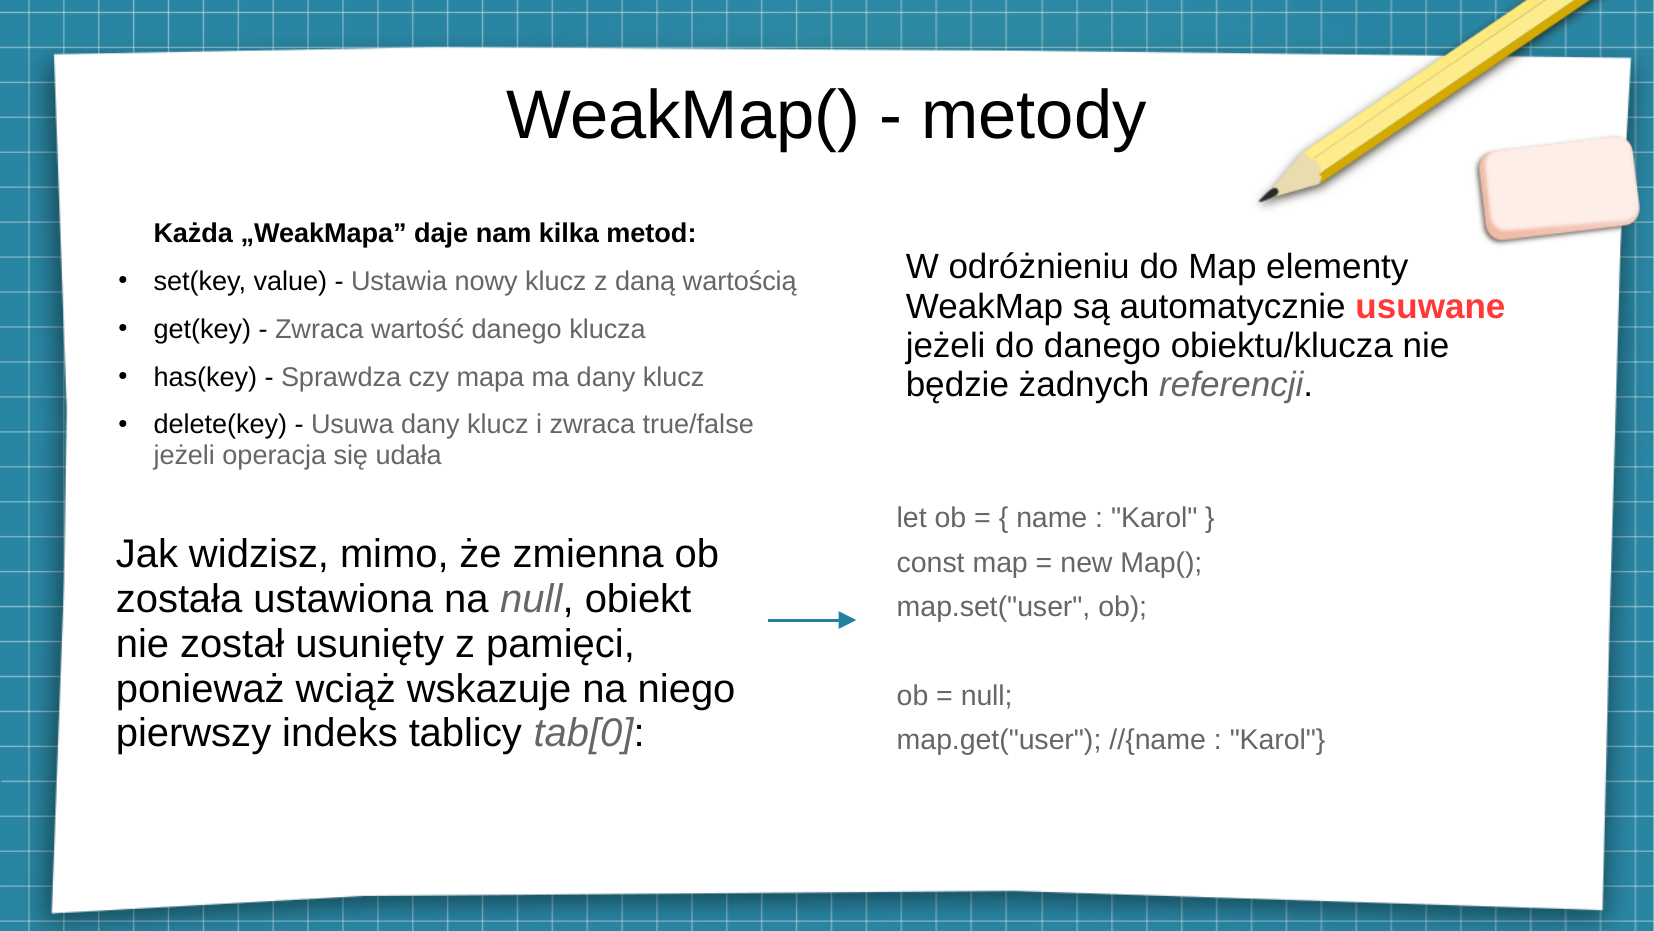

# WeakMap() - metody
Każda „WeakMapa” daje nam kilka metod:
set(key, value) - Ustawia nowy klucz z daną wartością
get(key) - Zwraca wartość danego klucza
has(key) - Sprawdza czy mapa ma dany klucz
delete(key) - Usuwa dany klucz i zwraca true/false jeżeli operacja się udała
W odróżnieniu do Map elementy WeakMap są automatycznie usuwane jeżeli do danego obiektu/klucza nie będzie żadnych referencji.
let ob = { name : "Karol" }
const map = new Map();
map.set("user", ob);
ob = null;
map.get("user"); //{name : "Karol"}
Jak widzisz, mimo, że zmienna ob została ustawiona na null, obiekt nie został usunięty z pamięci, ponieważ wciąż wskazuje na niego pierwszy indeks tablicy tab[0]: